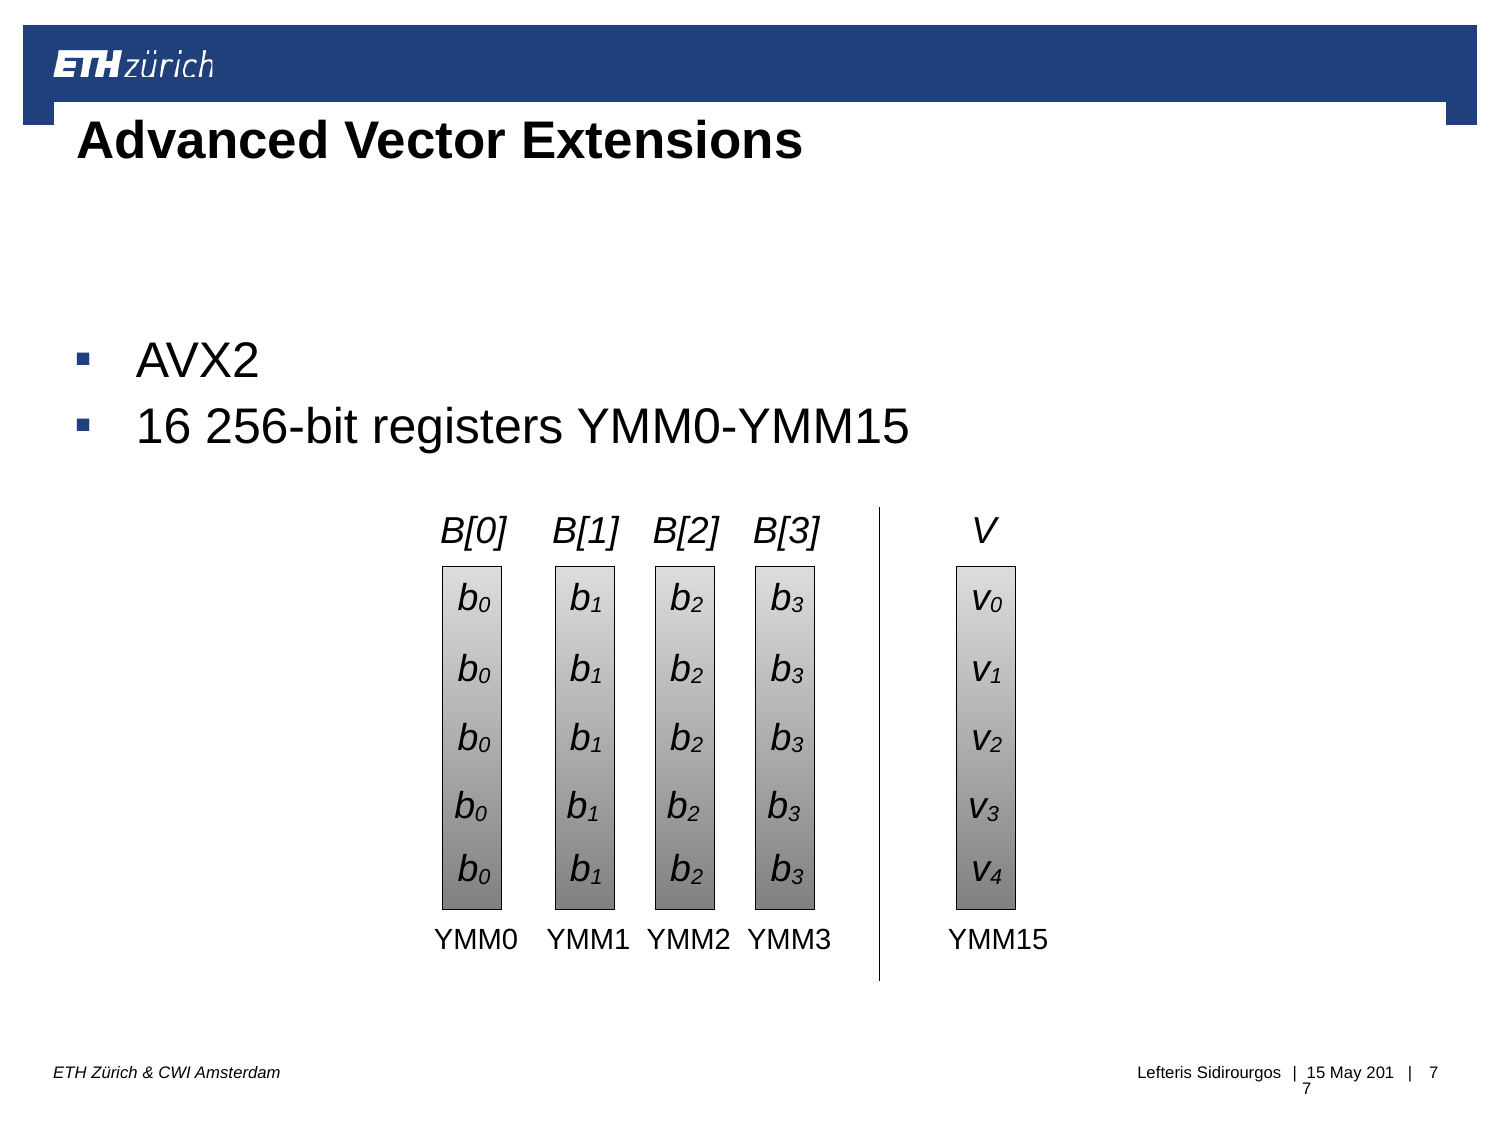

# Advanced Vector Extensions
AVX2
16 256-bit registers YMM0-YMM15
B[0]
B[1]
B[2]
B[3]
V
b0
b1
b2
b3
v0
b0
b1
b2
b3
v1
b0
b1
b2
b3
v2
b0
b1
b2
b3
v3
b0
b1
b2
b3
v4
YMM0
YMM1
YMM2
YMM3
YMM15
Lefteris Sidirourgos
 15 May 2017
7